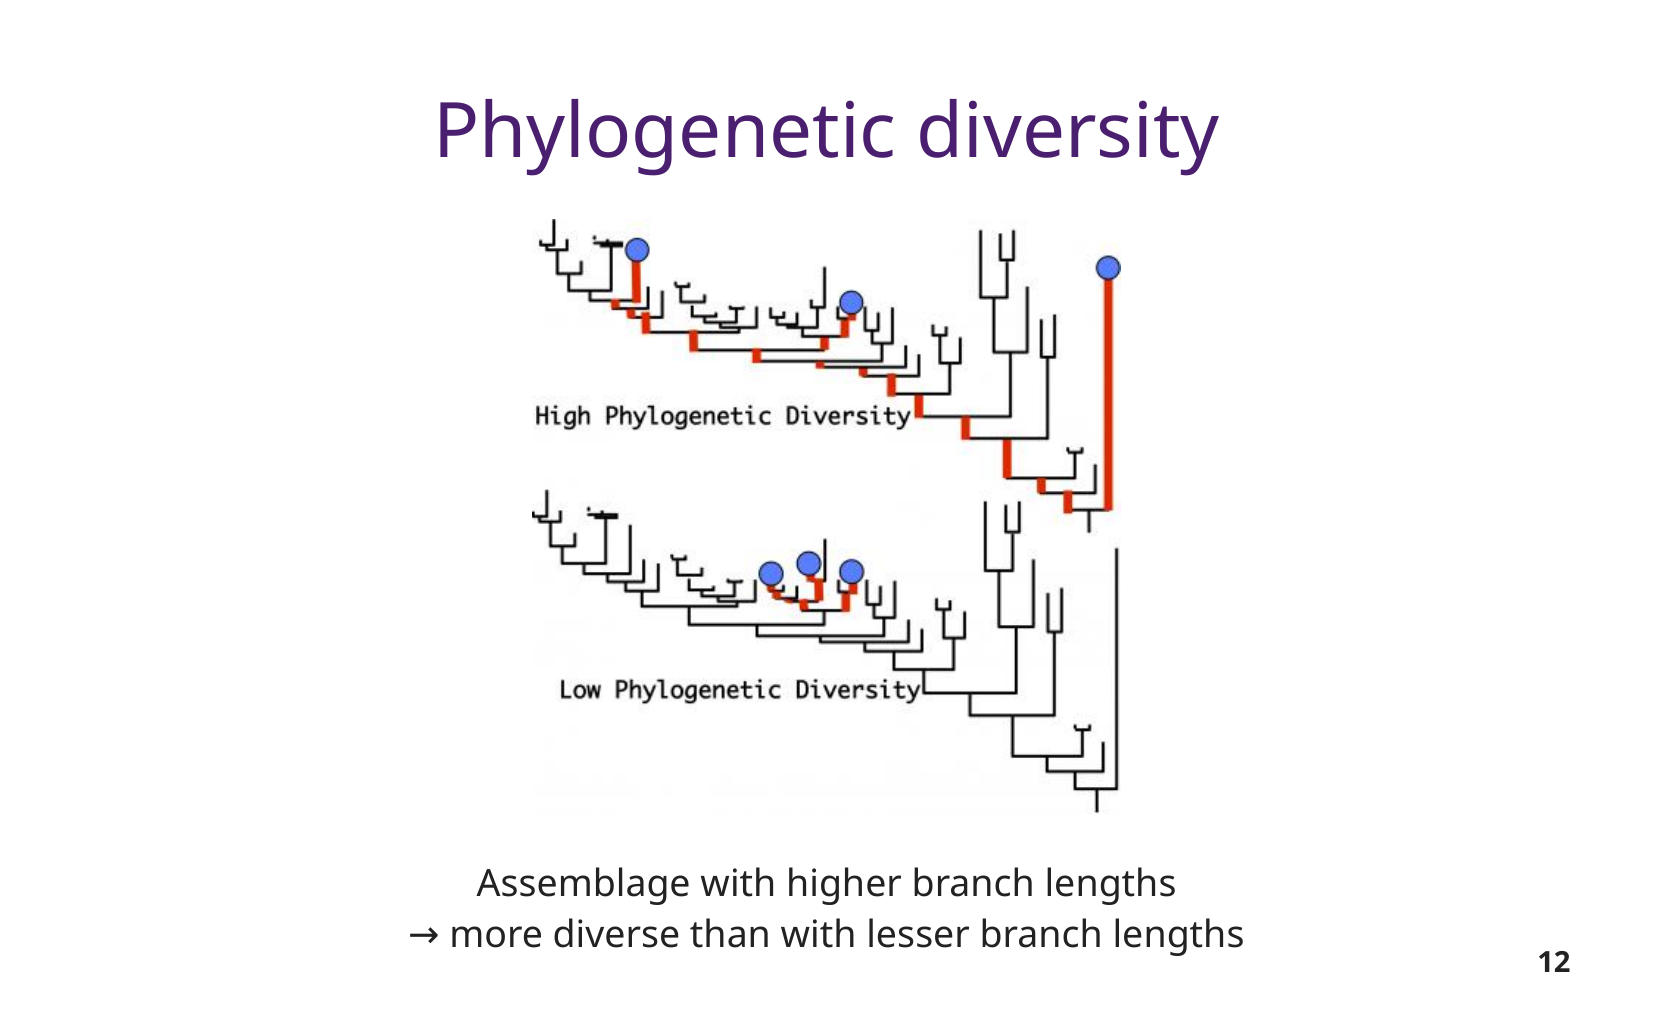

# Phylogenetic diversity
Assemblage with higher branch lengths
→ more diverse than with lesser branch lengths
12